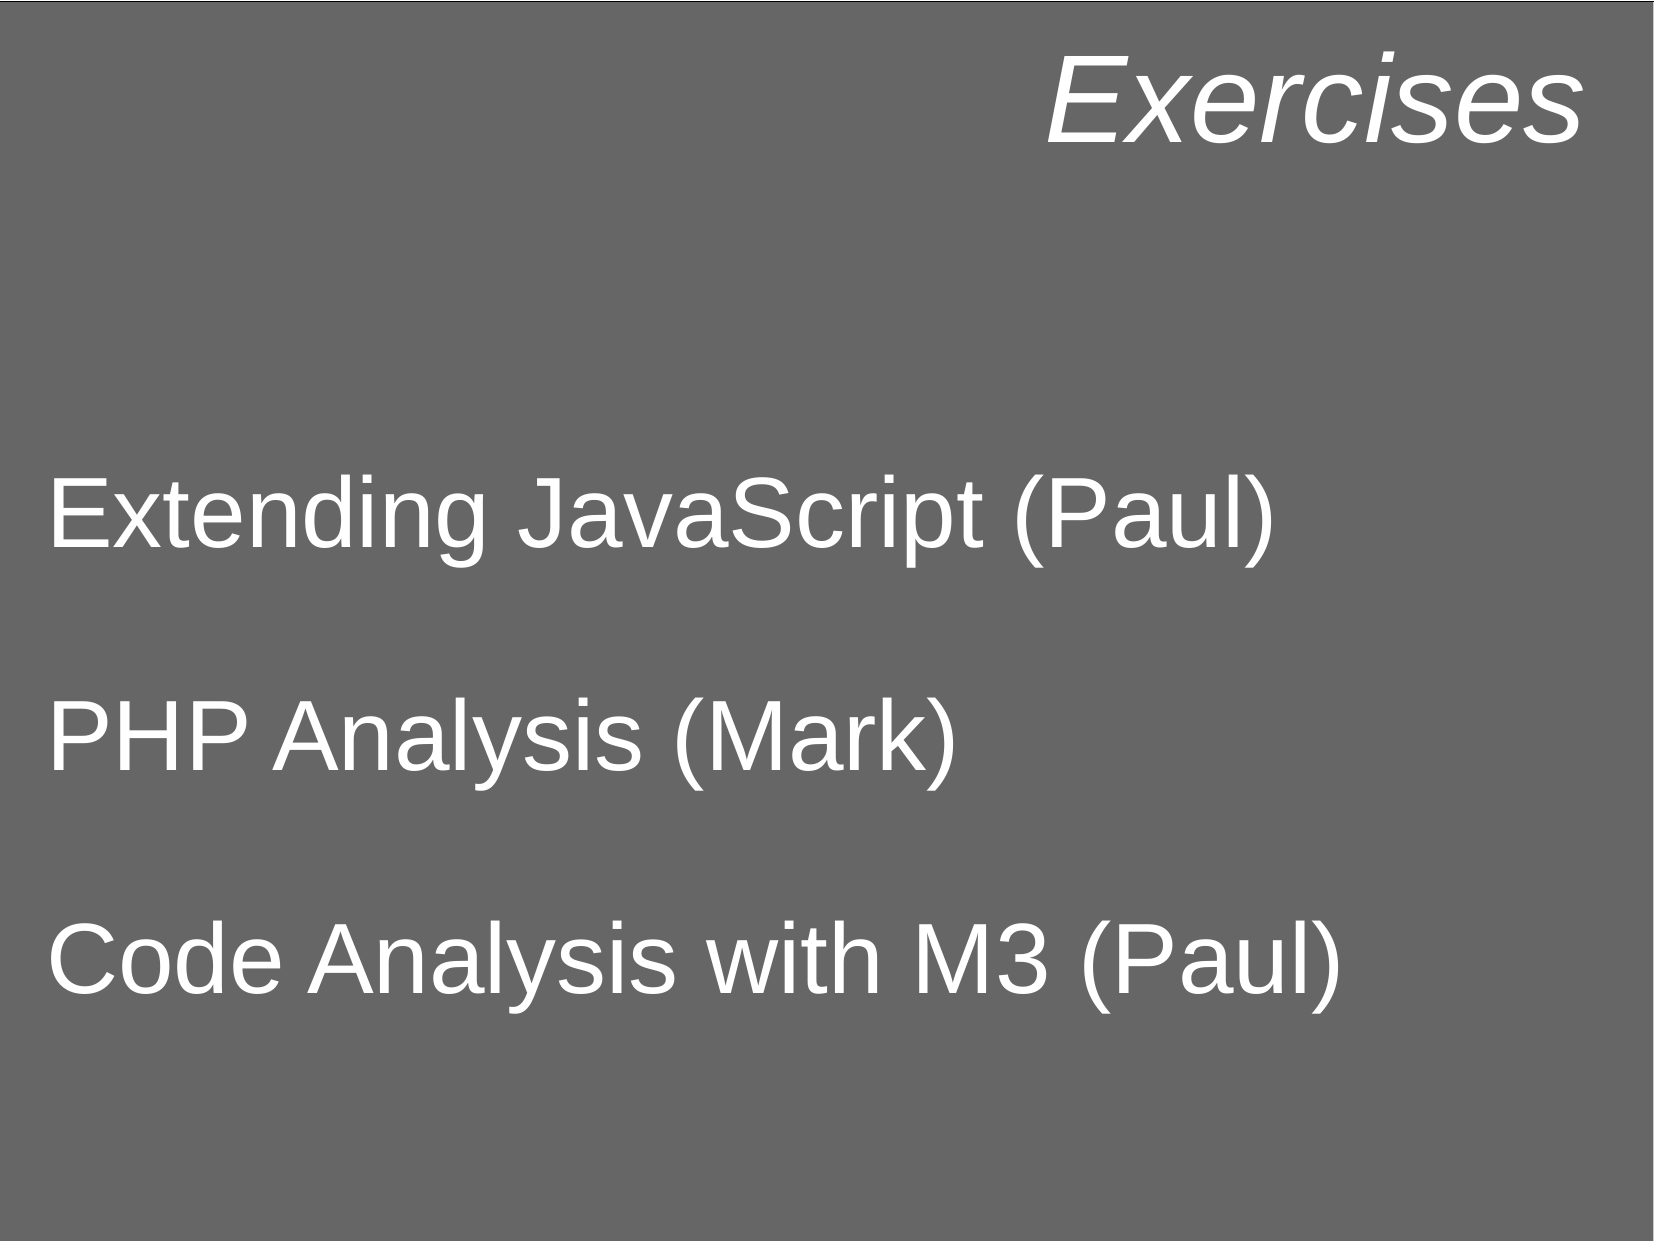

Exercises
Extending JavaScript (Paul)
PHP Analysis (Mark)
Code Analysis with M3 (Paul)
24